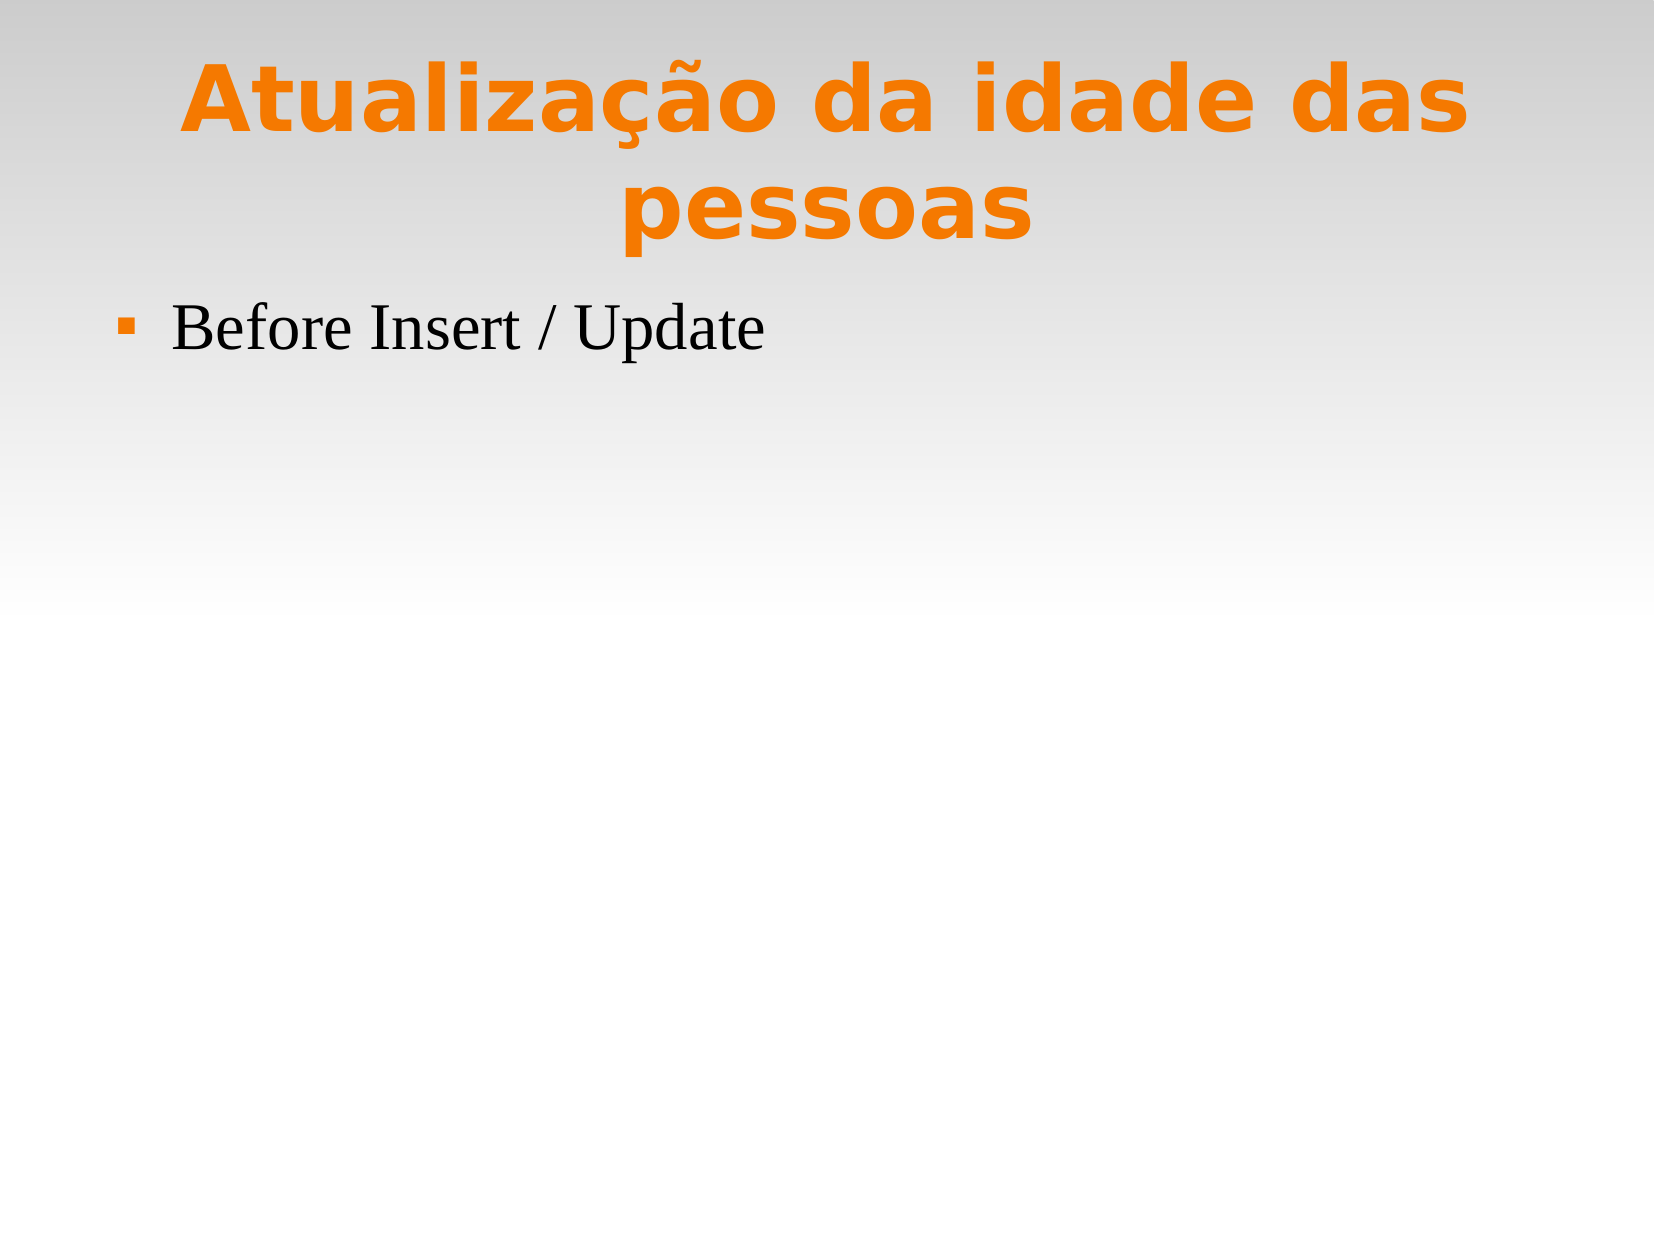

# Atualização da idade das pessoas
Before Insert / Update